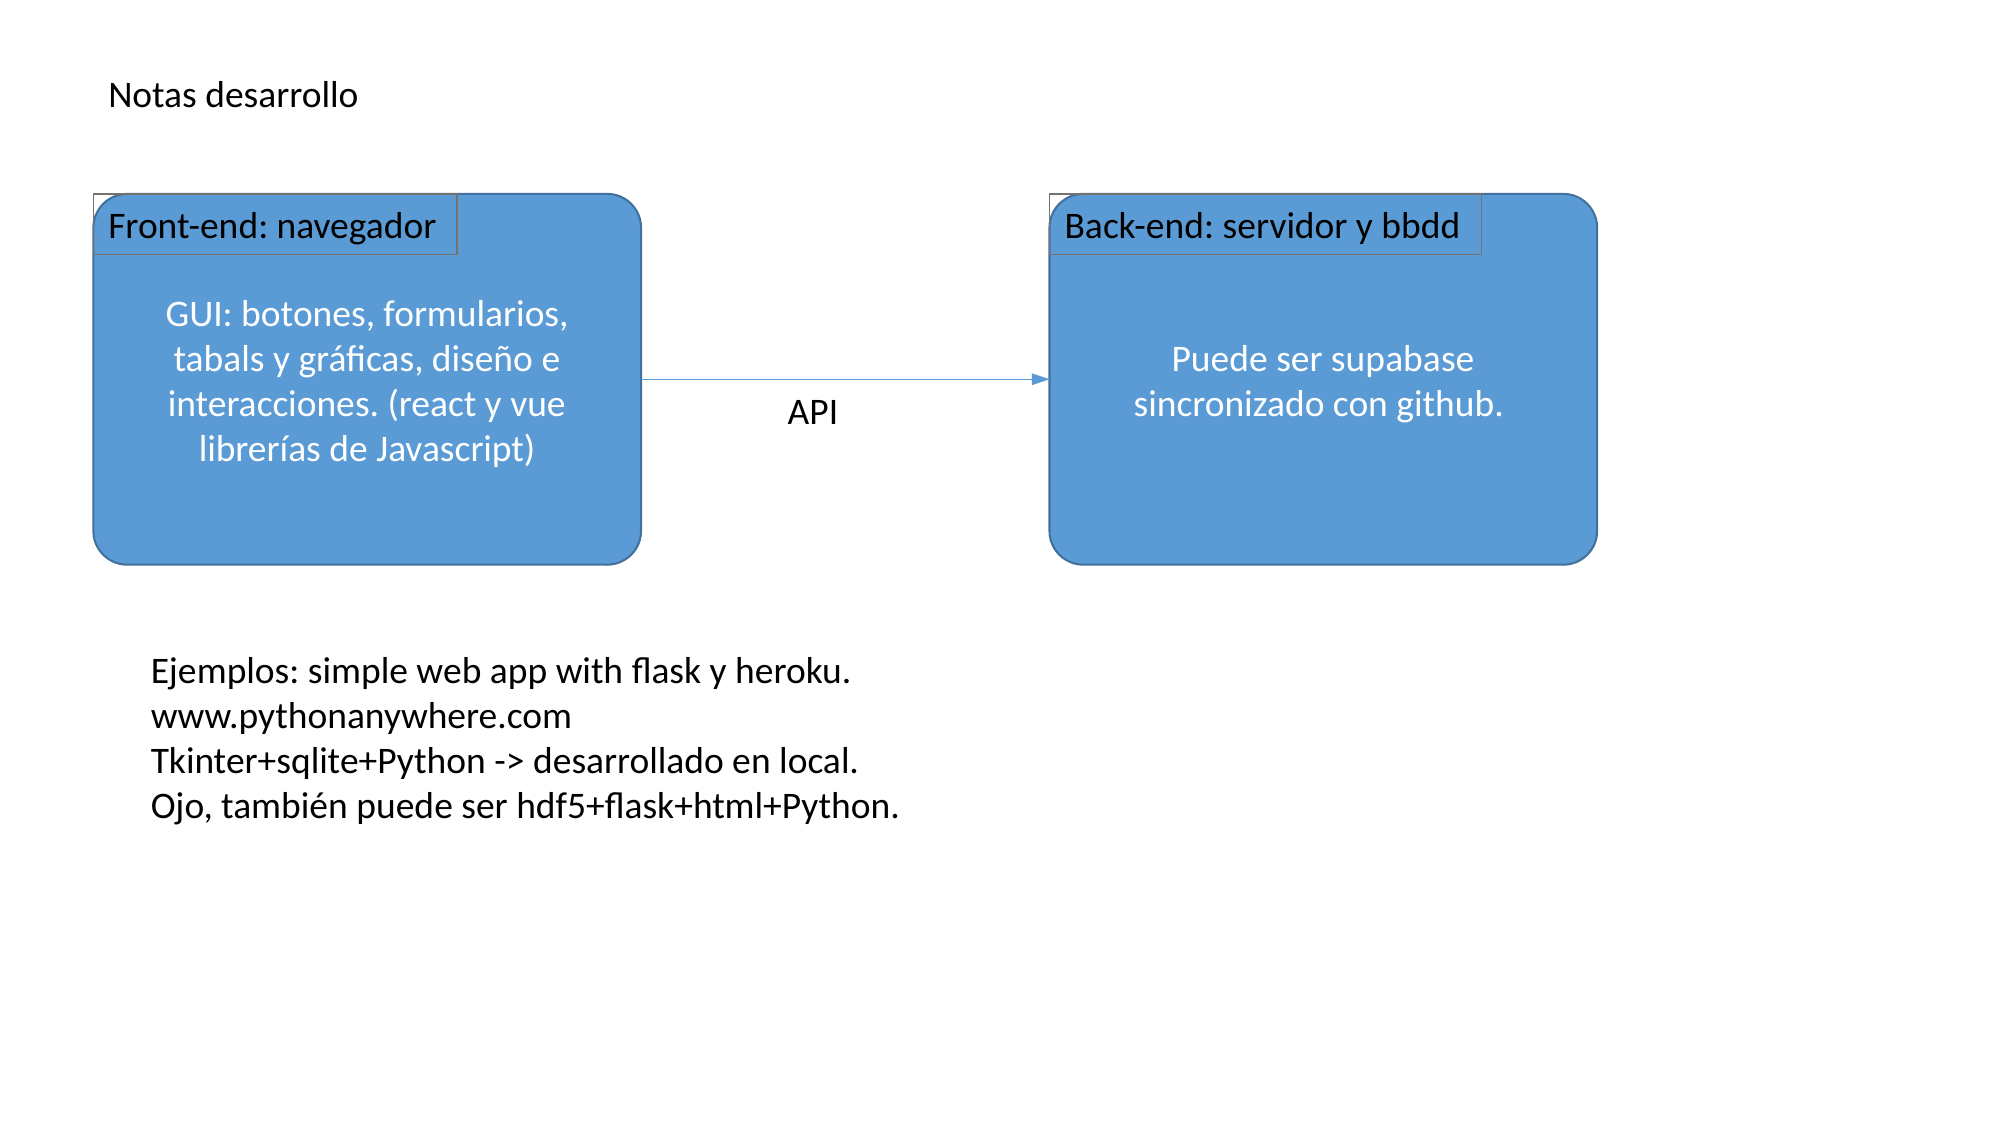

Notas desarrollo
GUI: botones, formularios, tabals y gráficas, diseño e interacciones. (react y vue librerías de Javascript)
Front-end: navegador
Puede ser supabase sincronizado con github.
Back-end: servidor y bbdd
API
Ejemplos: simple web app with flask y heroku.
www.pythonanywhere.com
Tkinter+sqlite+Python -> desarrollado en local.
Ojo, también puede ser hdf5+flask+html+Python.